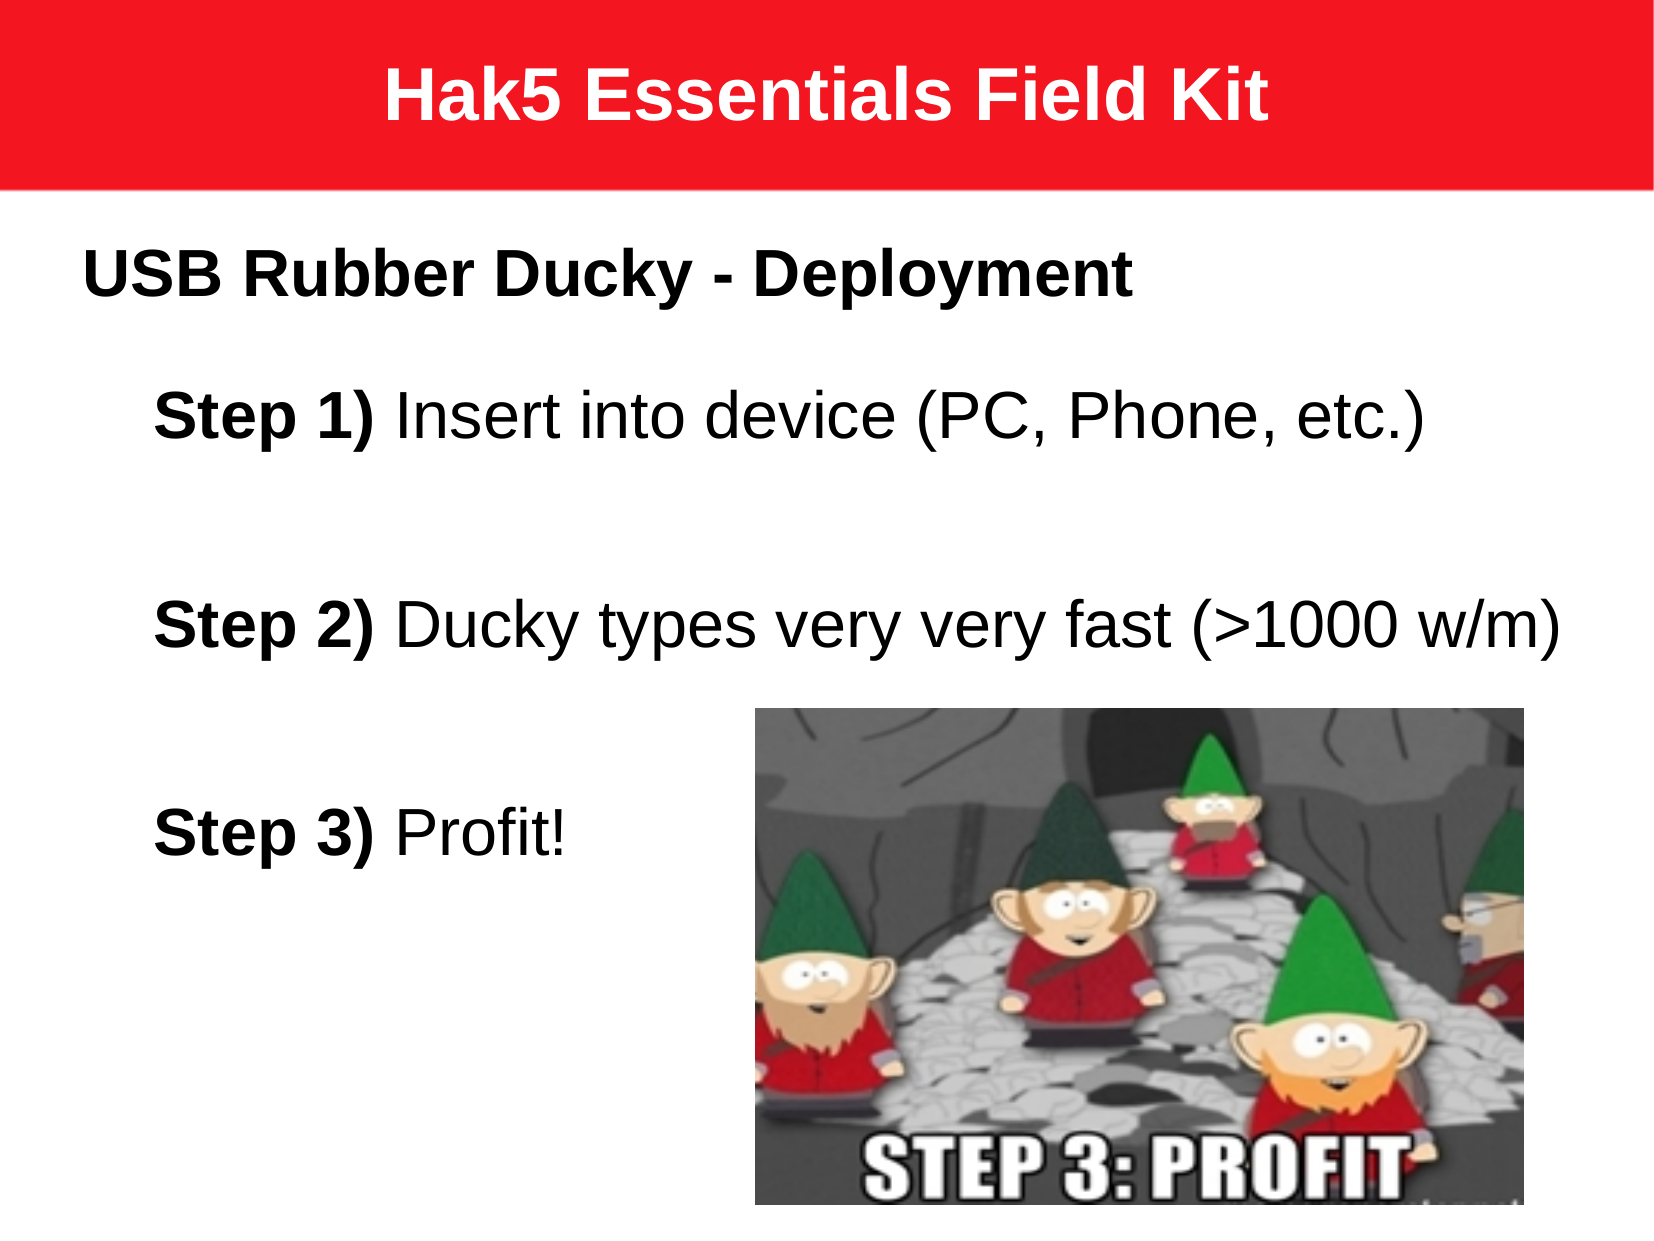

# Hak5 Essentials Field Kit
USB Rubber Ducky - Deployment
Step 1) Insert into device (PC, Phone, etc.)
Step 2) Ducky types very very fast (>1000 w/m)
Step 3) Profit!